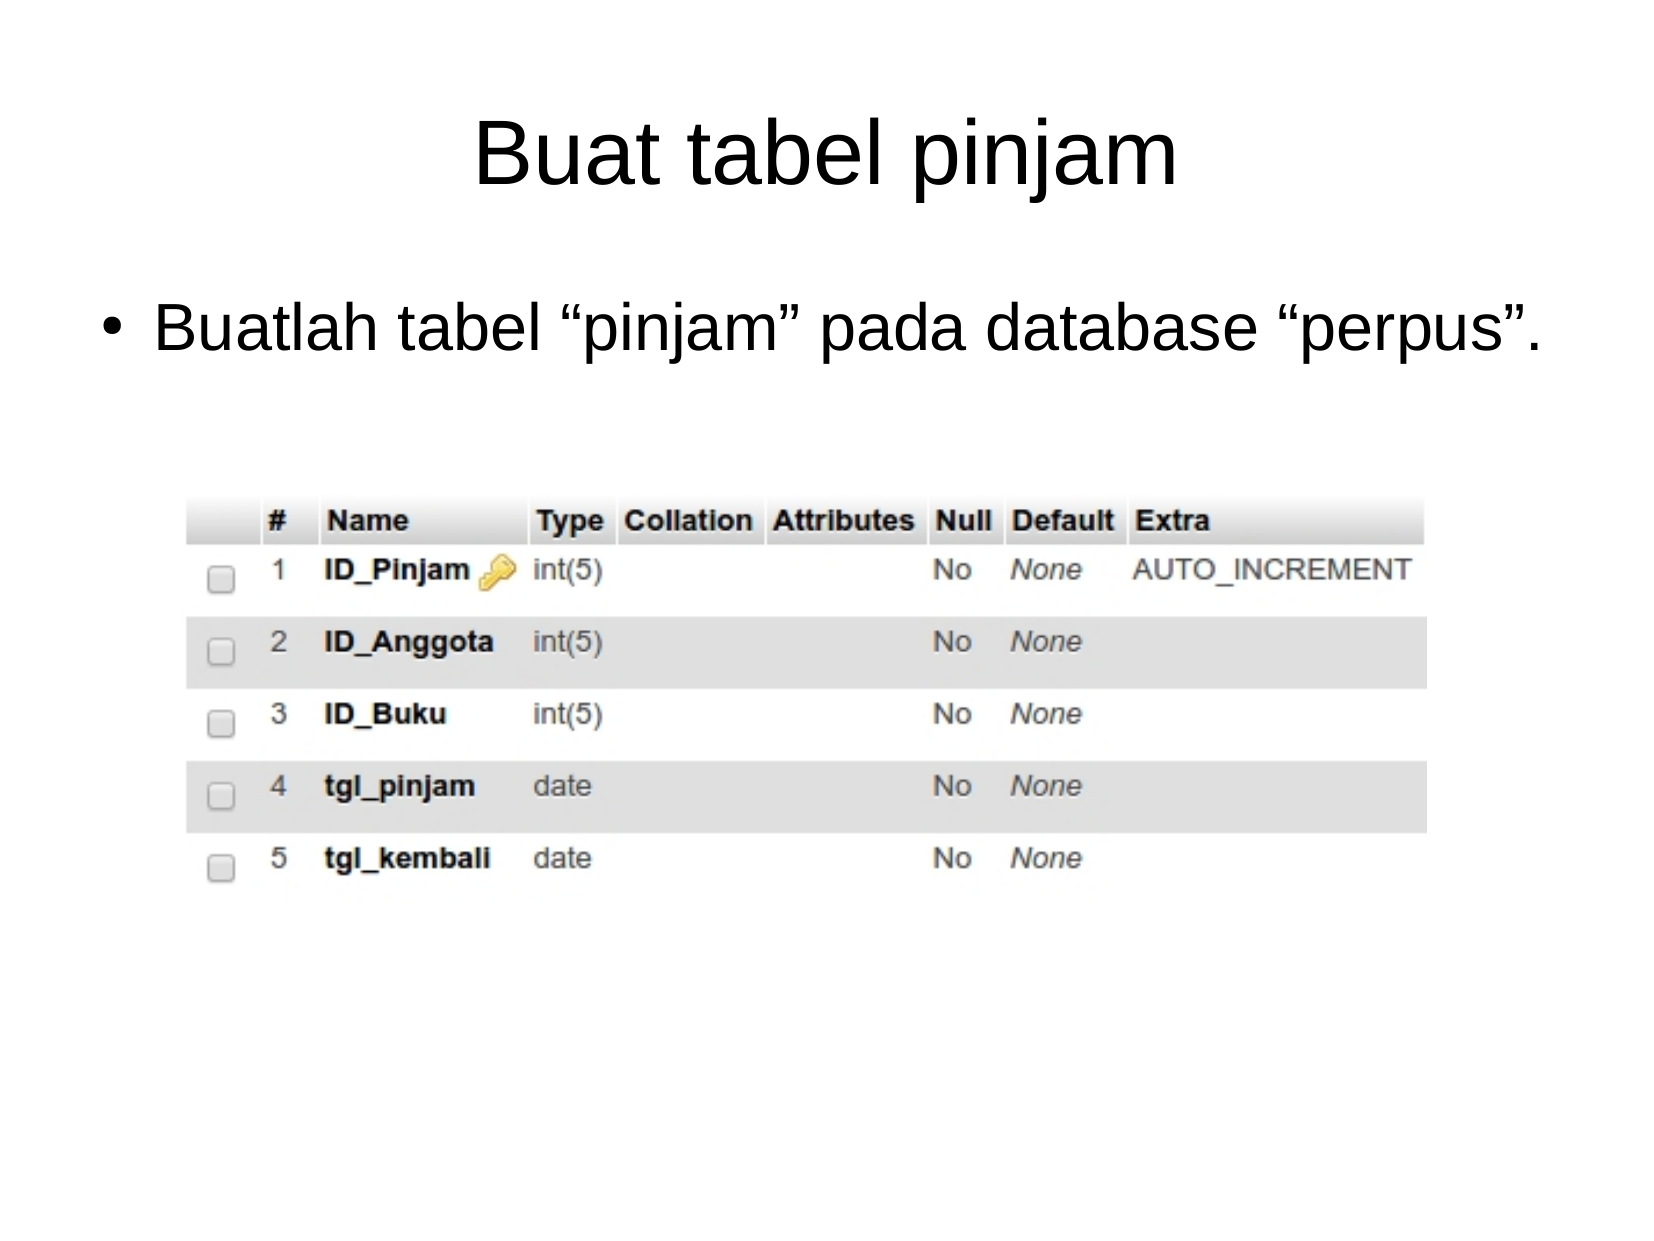

# Buat tabel pinjam
Buatlah tabel “pinjam” pada database “perpus”.